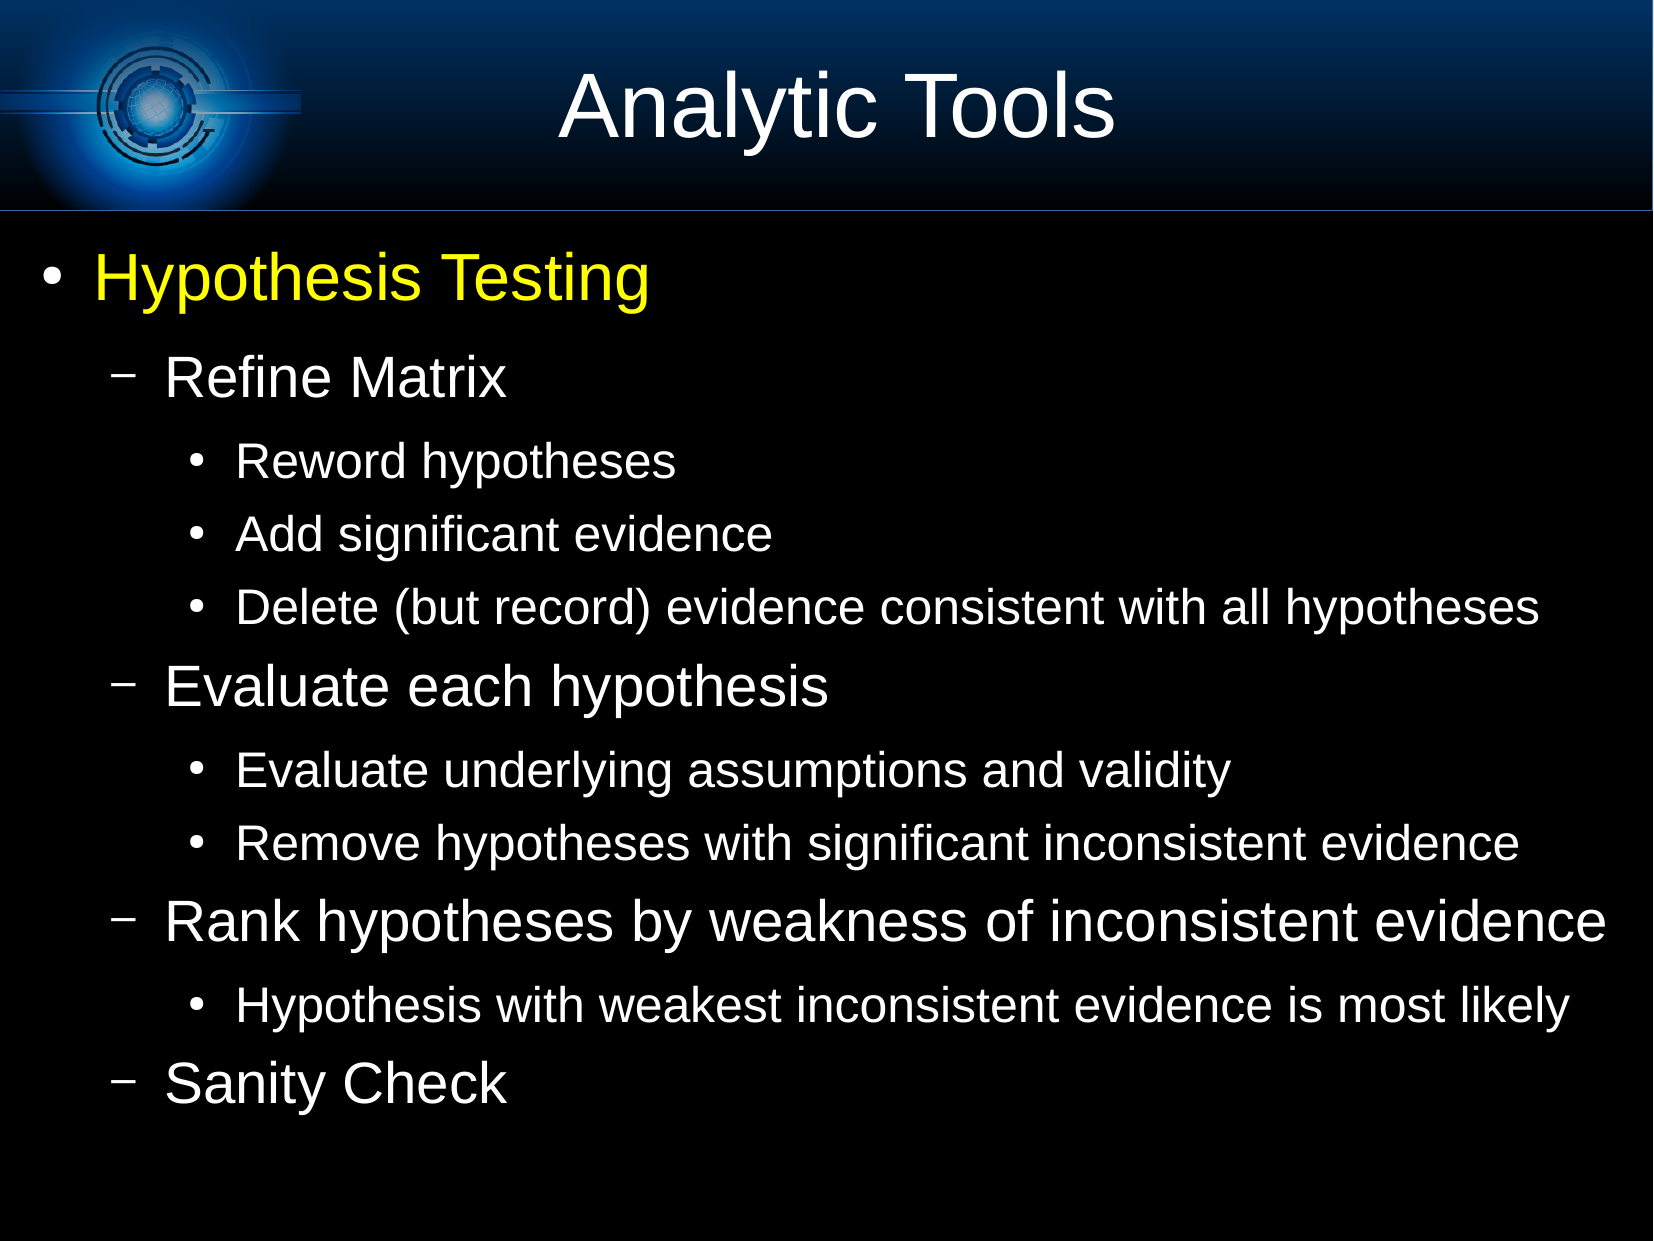

# Analytic Tools
Hypothesis Testing
Refine Matrix
Reword hypotheses
Add significant evidence
Delete (but record) evidence consistent with all hypotheses
Evaluate each hypothesis
Evaluate underlying assumptions and validity
Remove hypotheses with significant inconsistent evidence
Rank hypotheses by weakness of inconsistent evidence
Hypothesis with weakest inconsistent evidence is most likely
Sanity Check